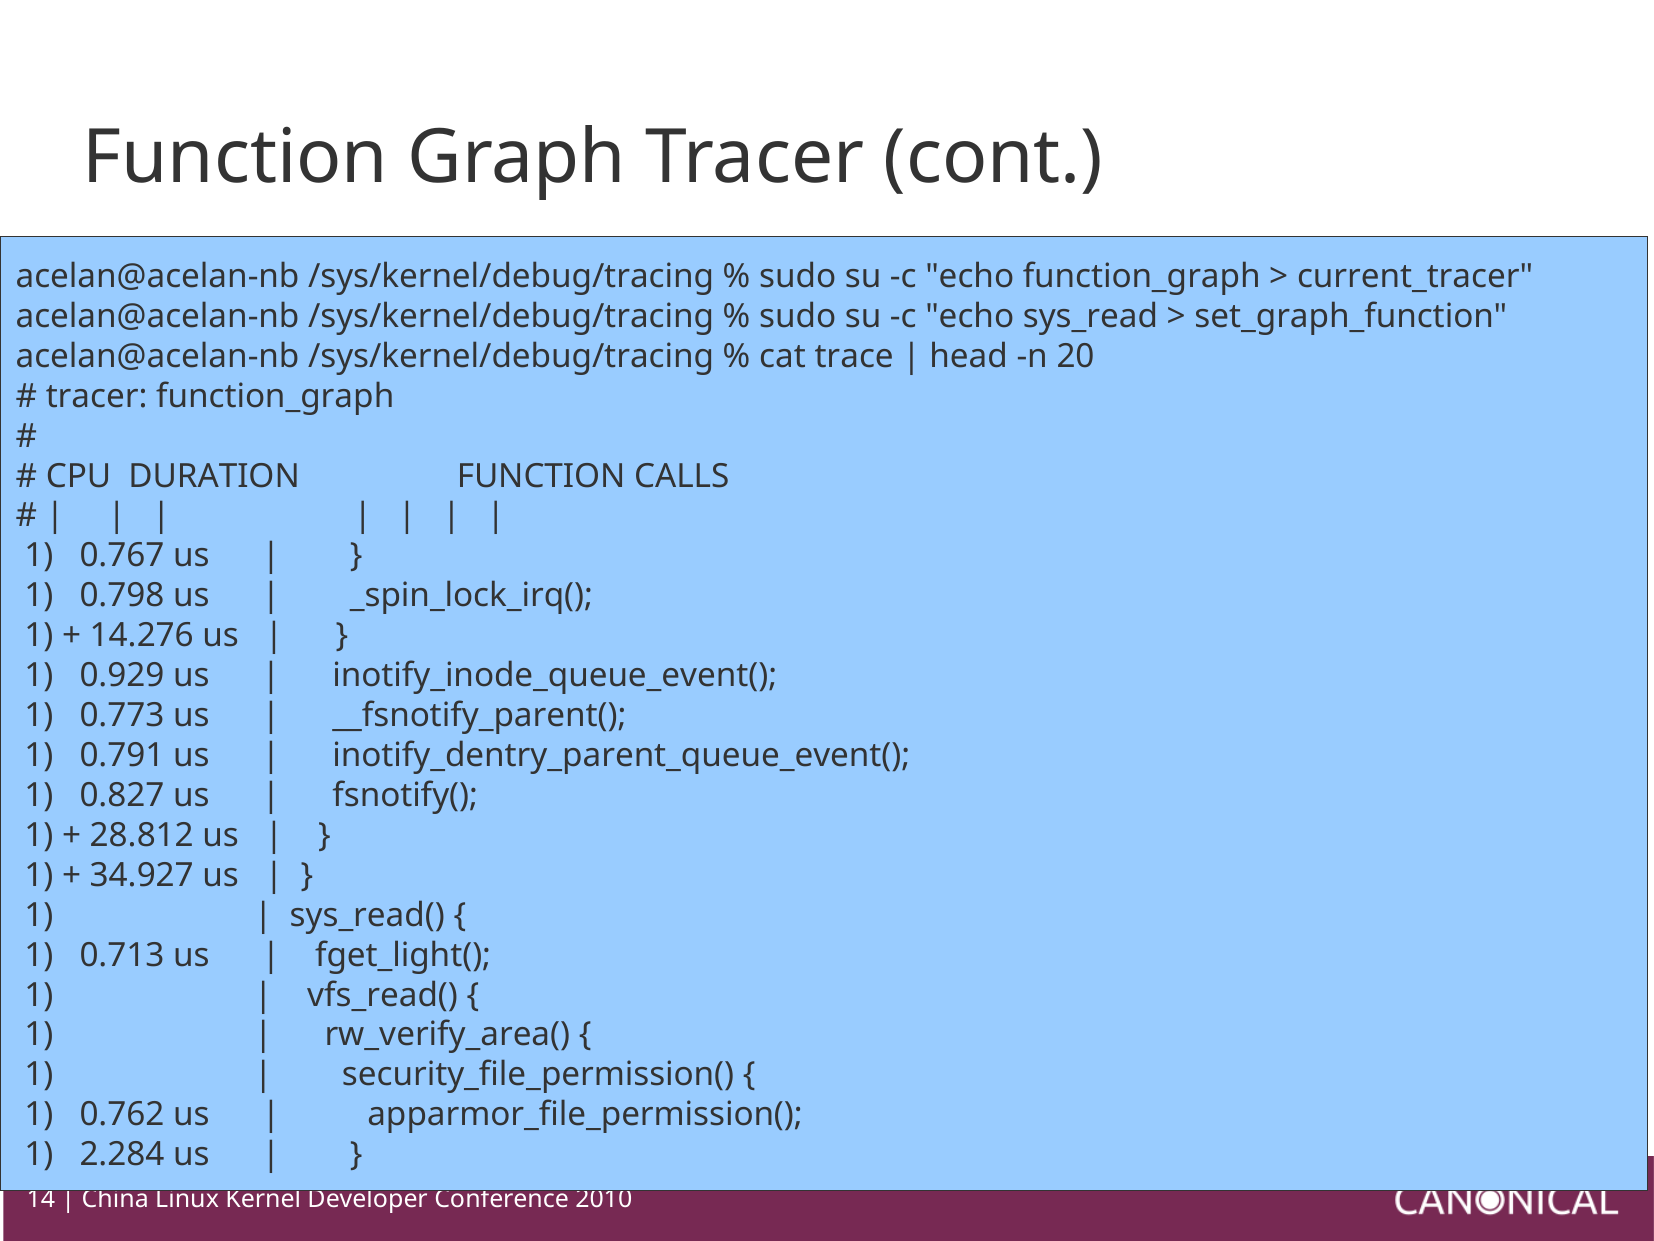

# Function Graph Tracer (cont.)
acelan@acelan-nb /sys/kernel/debug/tracing % sudo su -c "echo function_graph > current_tracer"
acelan@acelan-nb /sys/kernel/debug/tracing % sudo su -c "echo sys_read > set_graph_function"
acelan@acelan-nb /sys/kernel/debug/tracing % cat trace | head -n 20
# tracer: function_graph
#
# CPU DURATION FUNCTION CALLS
# | | | | | | |
 1) 0.767 us | }
 1) 0.798 us | _spin_lock_irq();
 1) + 14.276 us | }
 1) 0.929 us | inotify_inode_queue_event();
 1) 0.773 us | __fsnotify_parent();
 1) 0.791 us | inotify_dentry_parent_queue_event();
 1) 0.827 us | fsnotify();
 1) + 28.812 us | }
 1) + 34.927 us | }
 1) | sys_read() {
 1) 0.713 us | fget_light();
 1) | vfs_read() {
 1) | rw_verify_area() {
 1) | security_file_permission() {
 1) 0.762 us | apparmor_file_permission();
 1) 2.284 us | }